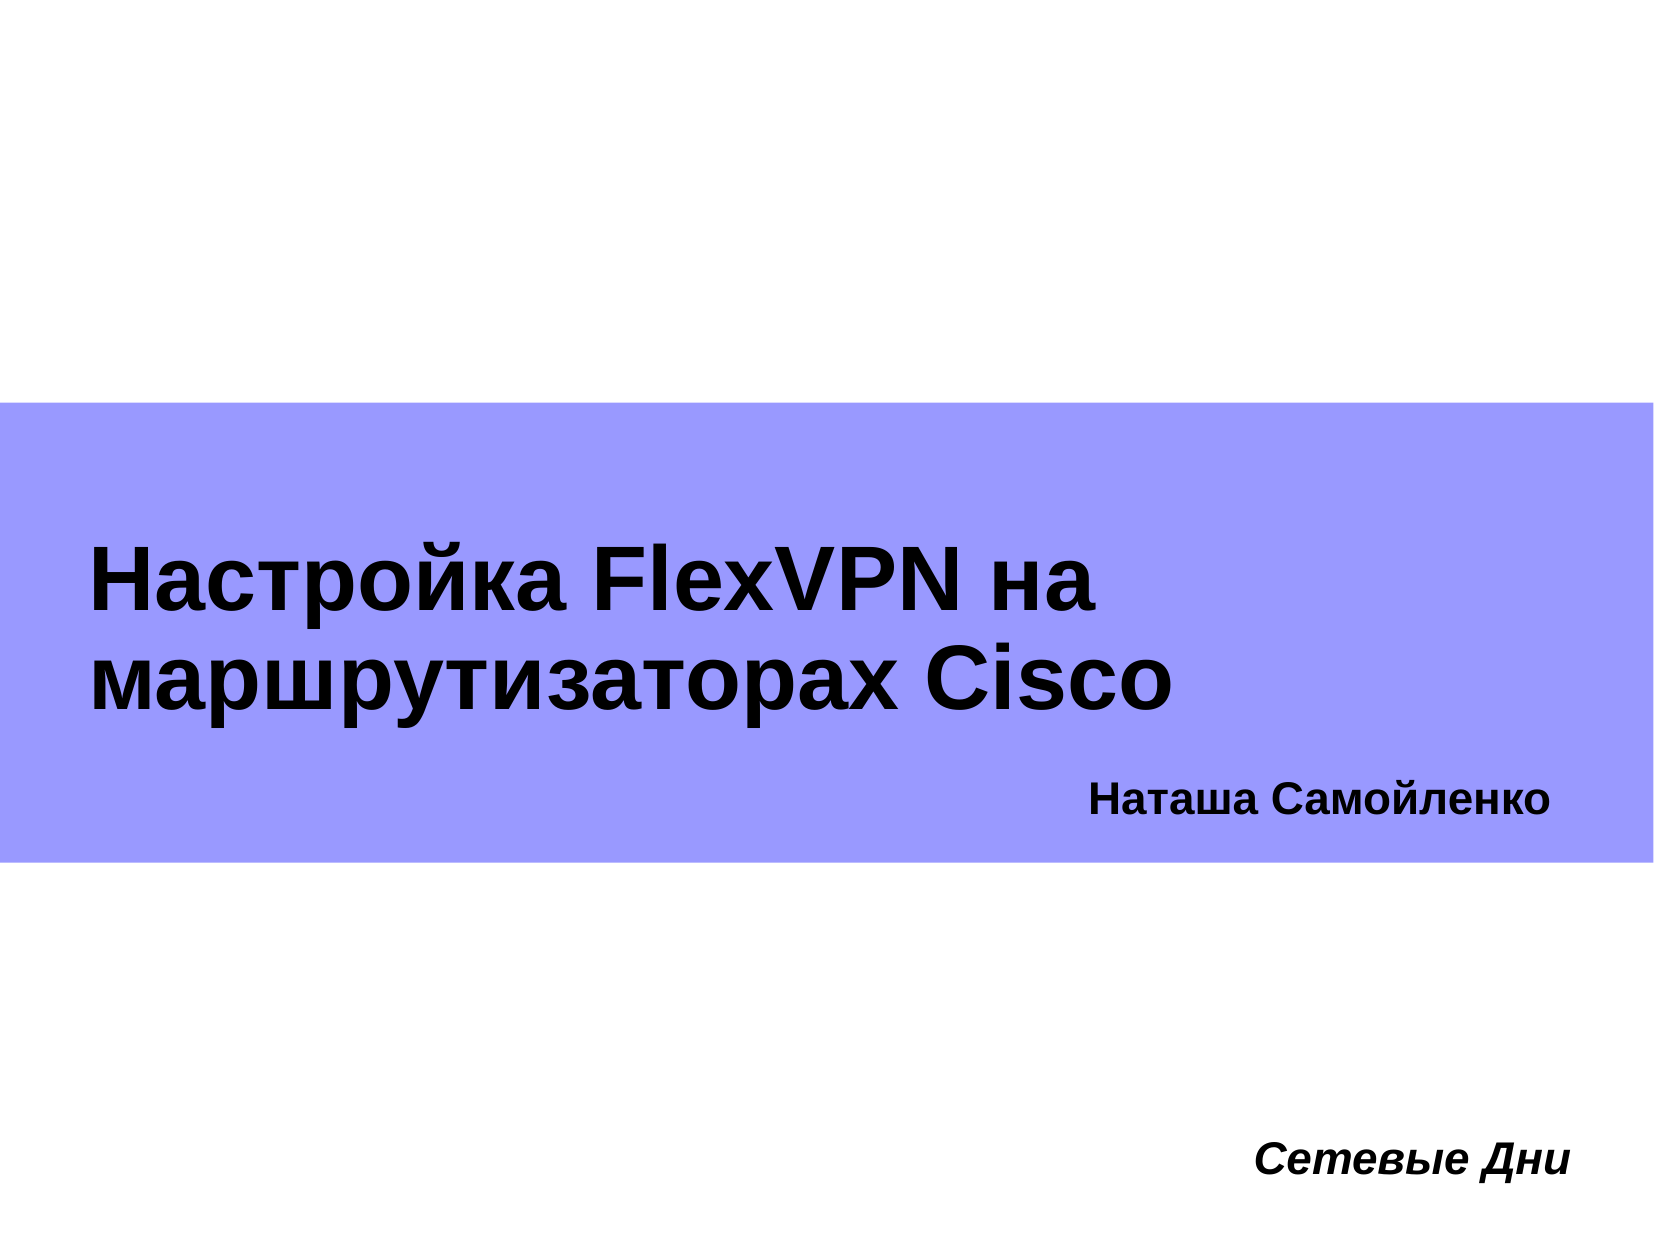

Настройка FlexVPN на маршрутизаторах Cisco
Наташа Самойленко
Сетевые Дни